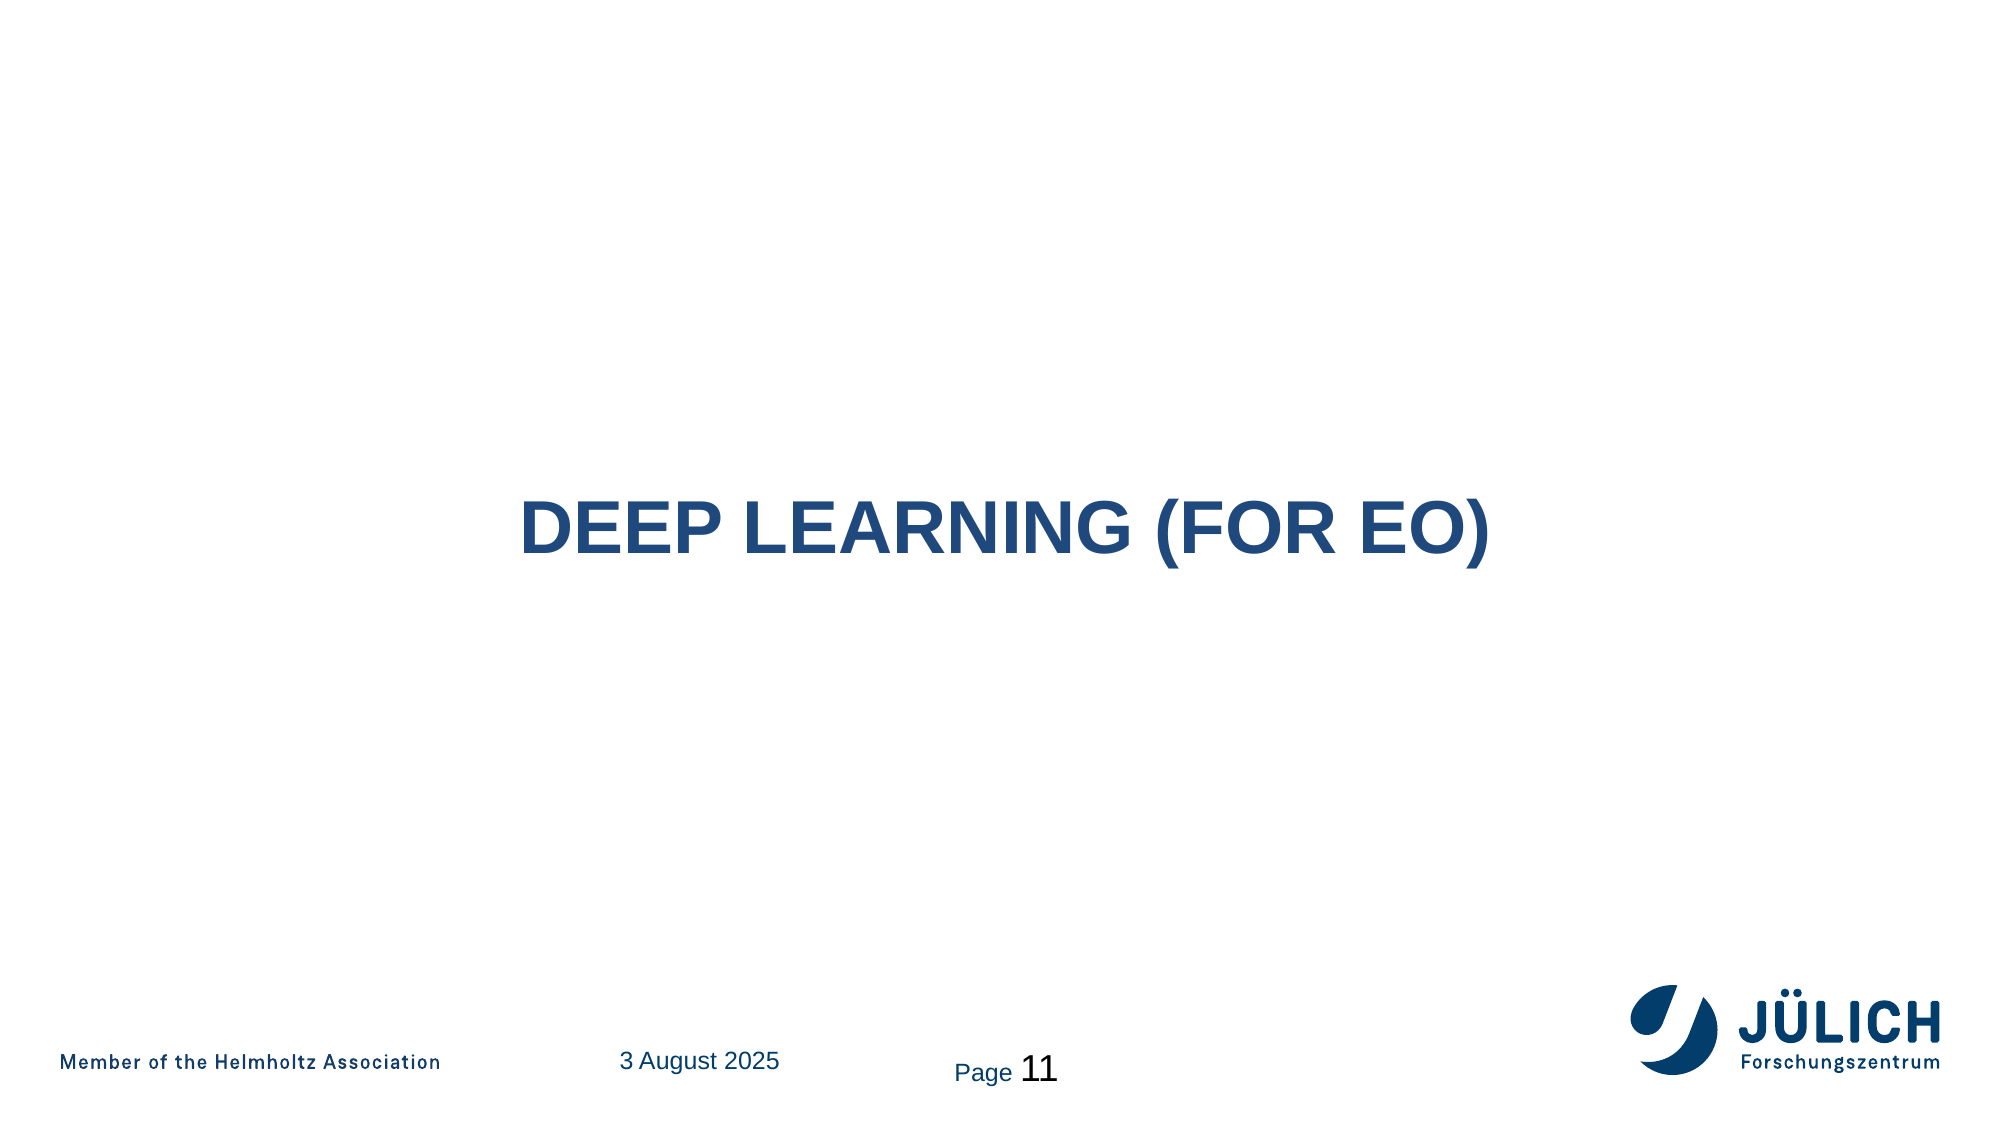

# deep learning (for eo)
3 August 2025
Page